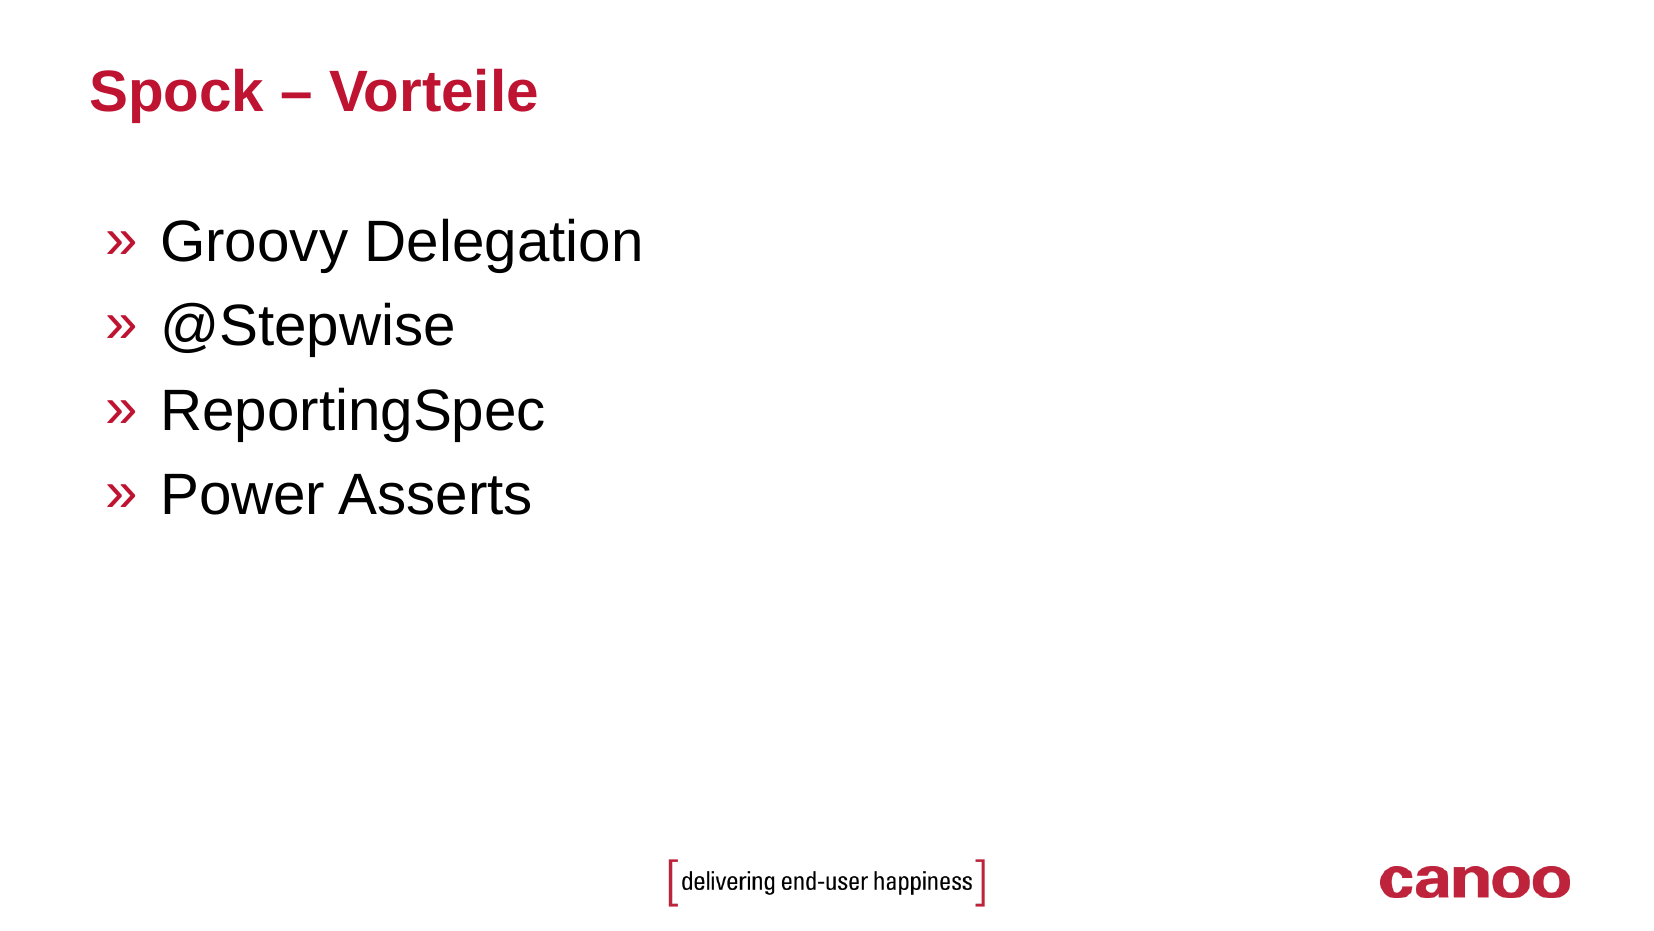

# Spock – Vorteile
Groovy Delegation
@Stepwise
ReportingSpec
Power Asserts